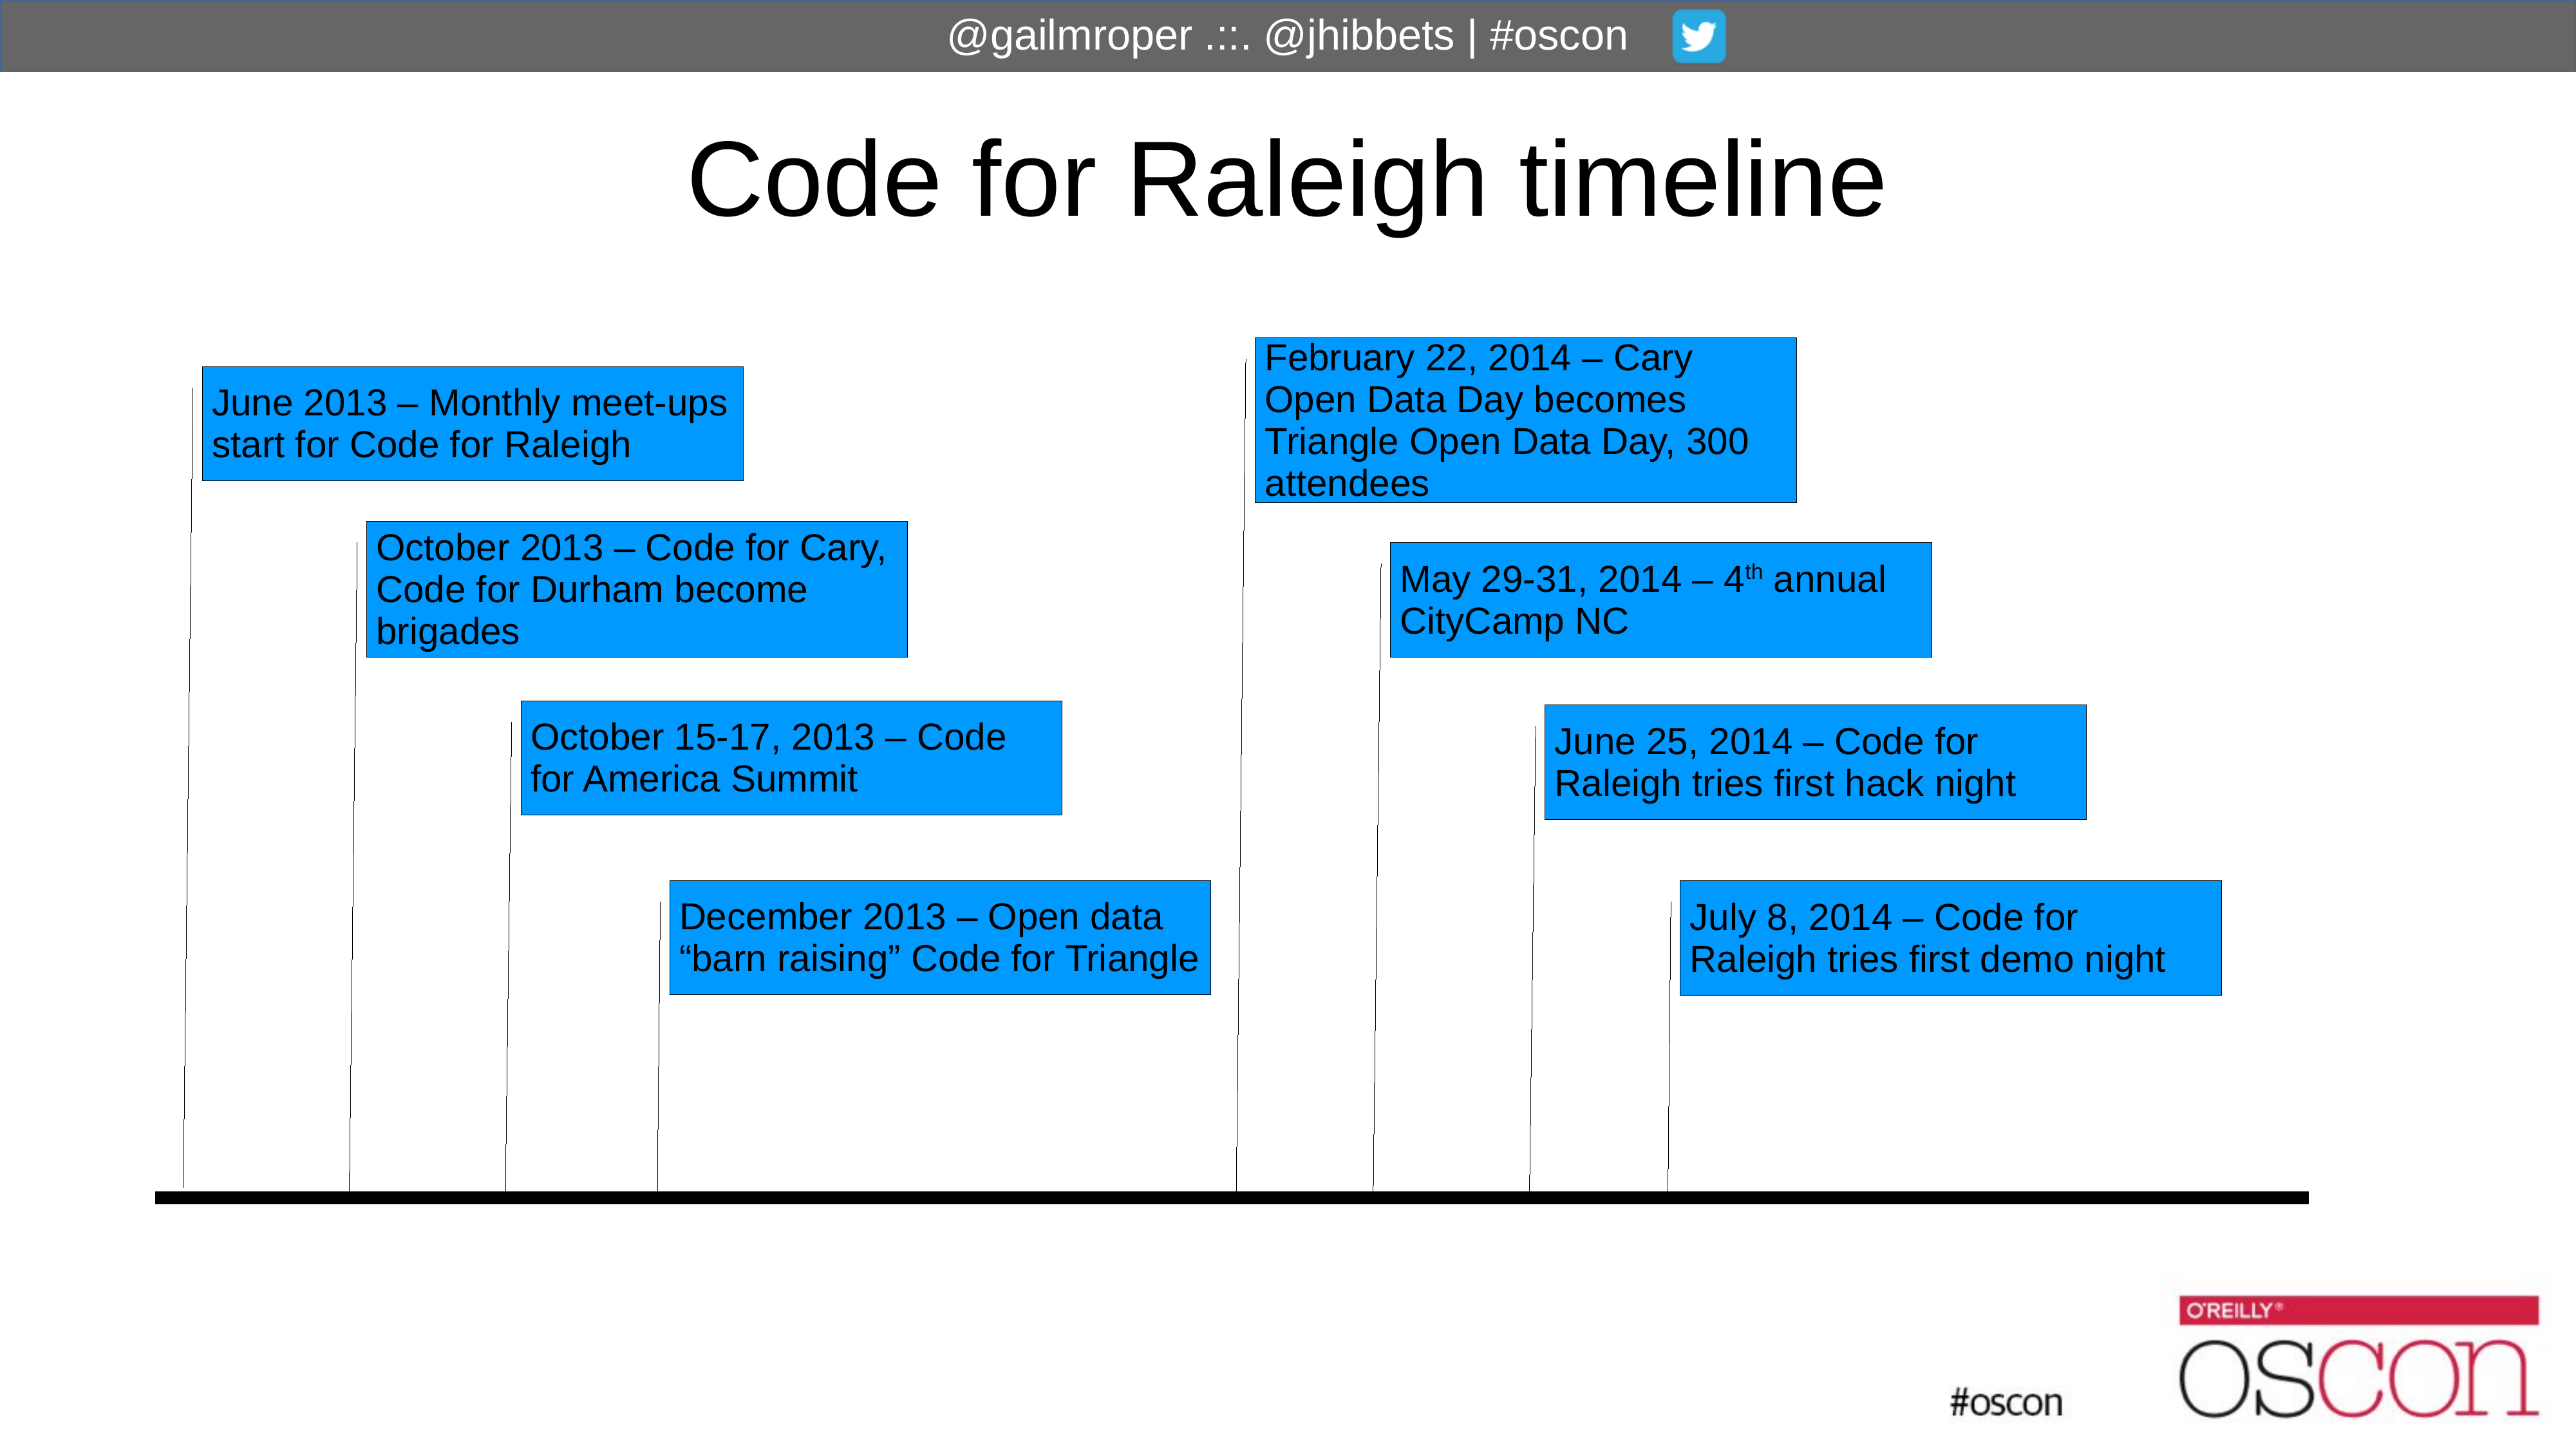

# Code for Raleigh timeline
February 22, 2014 – Cary Open Data Day becomes Triangle Open Data Day, 300 attendees
June 2013 – Monthly meet-ups start for Code for Raleigh
October 2013 – Code for Cary, Code for Durham become brigades
May 29-31, 2014 – 4th annual CityCamp NC
October 15-17, 2013 – Code for America Summit
June 25, 2014 – Code for Raleigh tries first hack night
December 2013 – Open data “barn raising” Code for Triangle
July 8, 2014 – Code for Raleigh tries first demo night